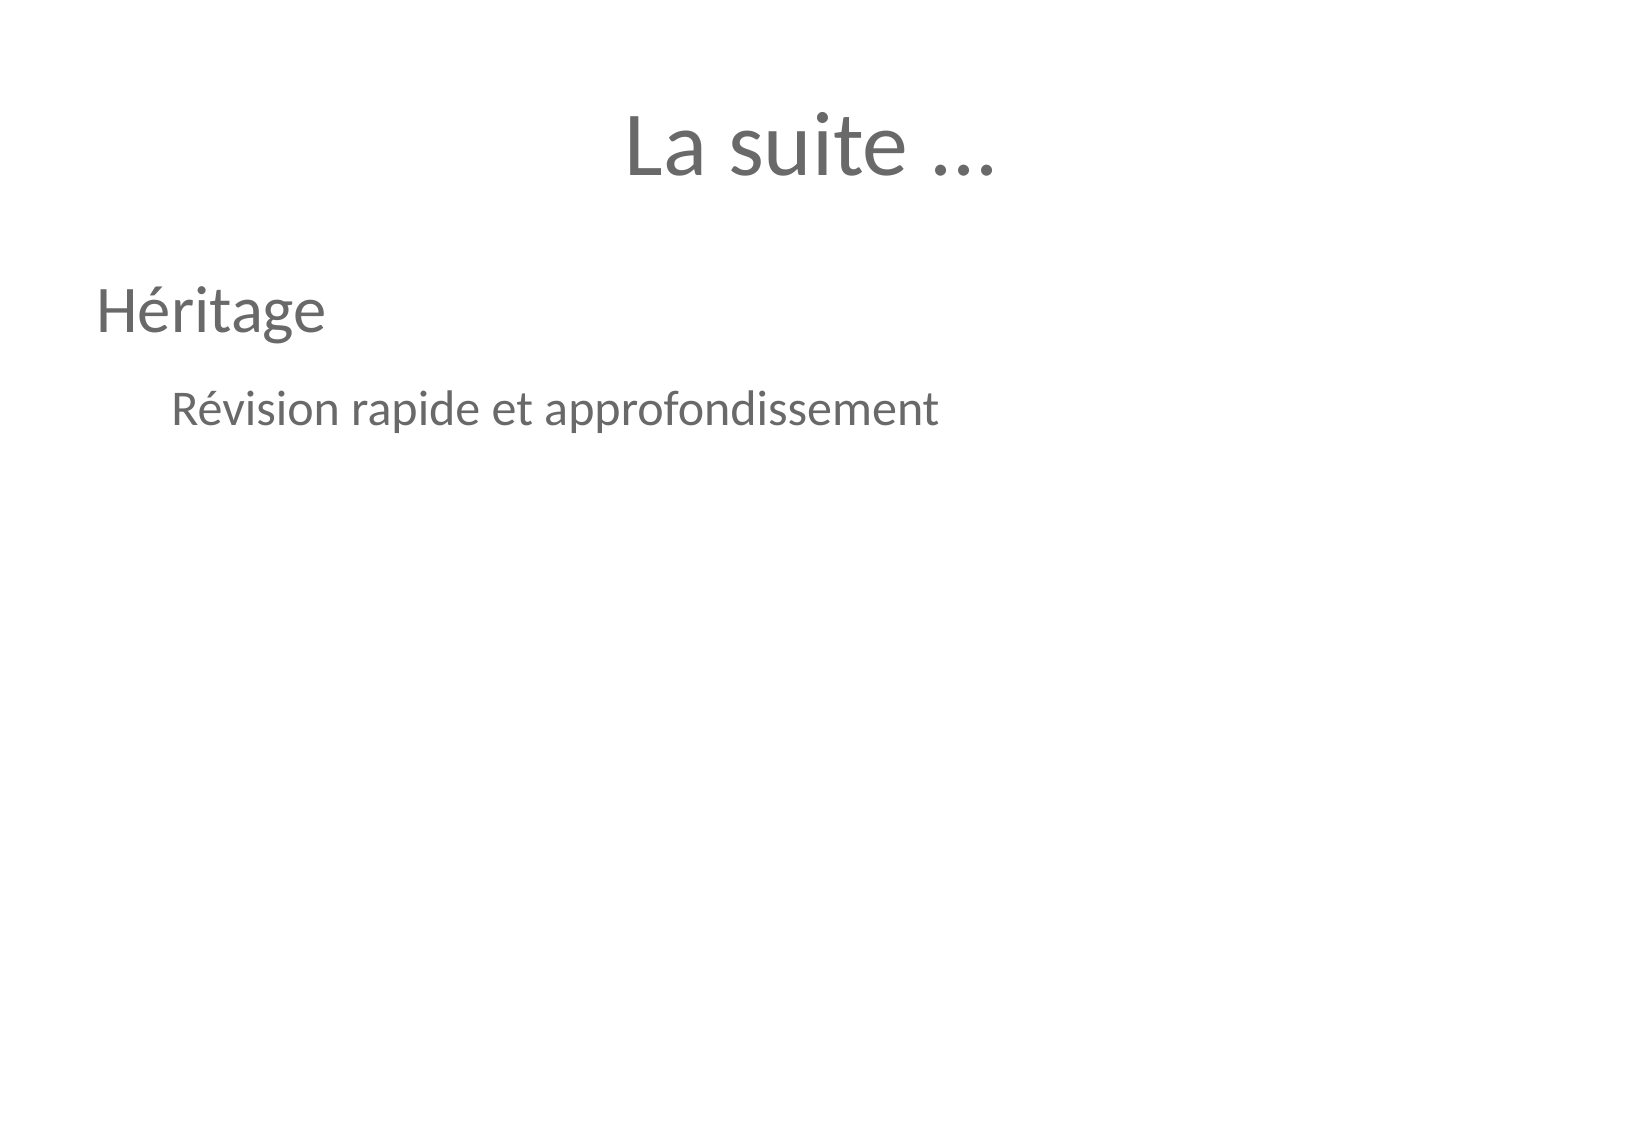

# La suite ...
Héritage
Révision rapide et approfondissement